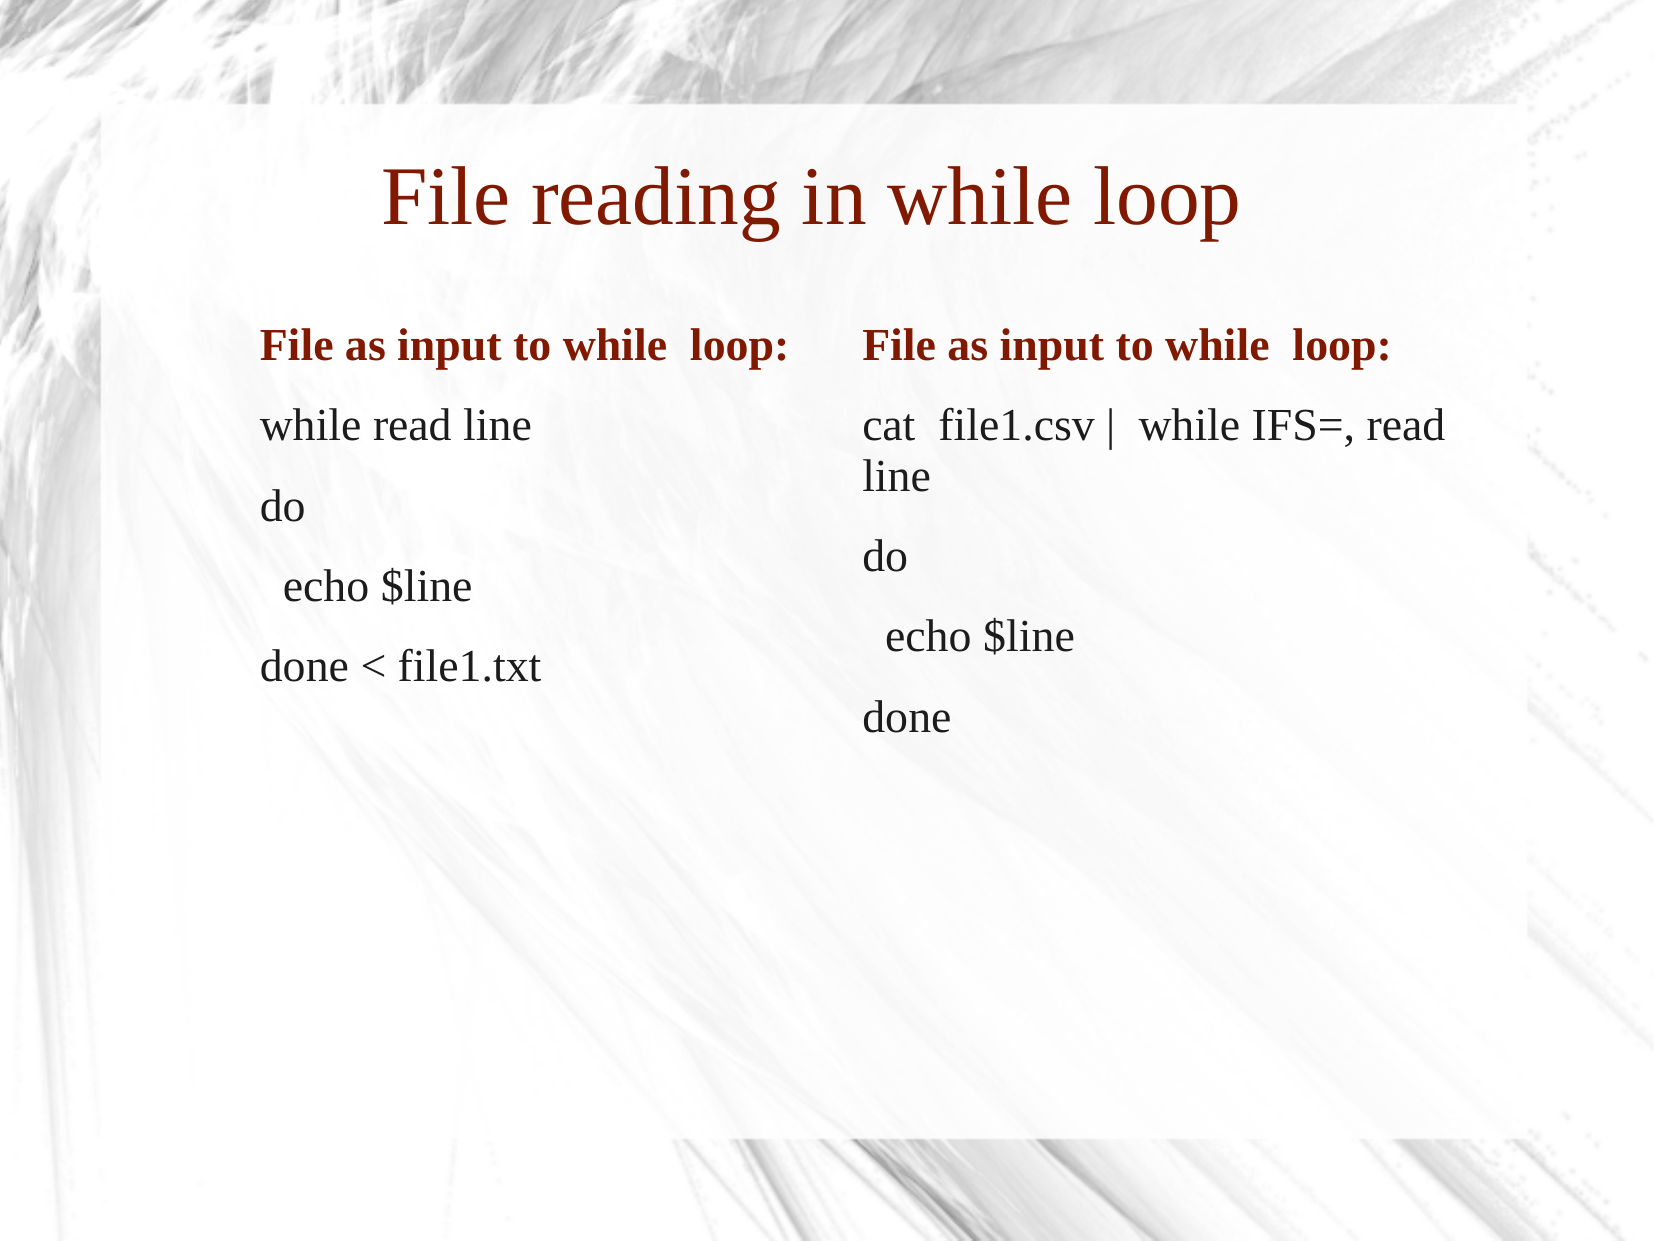

# File reading in while loop
File as input to while loop:
while read line
do
 echo $line
done < file1.txt
File as input to while loop:
cat file1.csv | while IFS=, read line
do
 echo $line
done